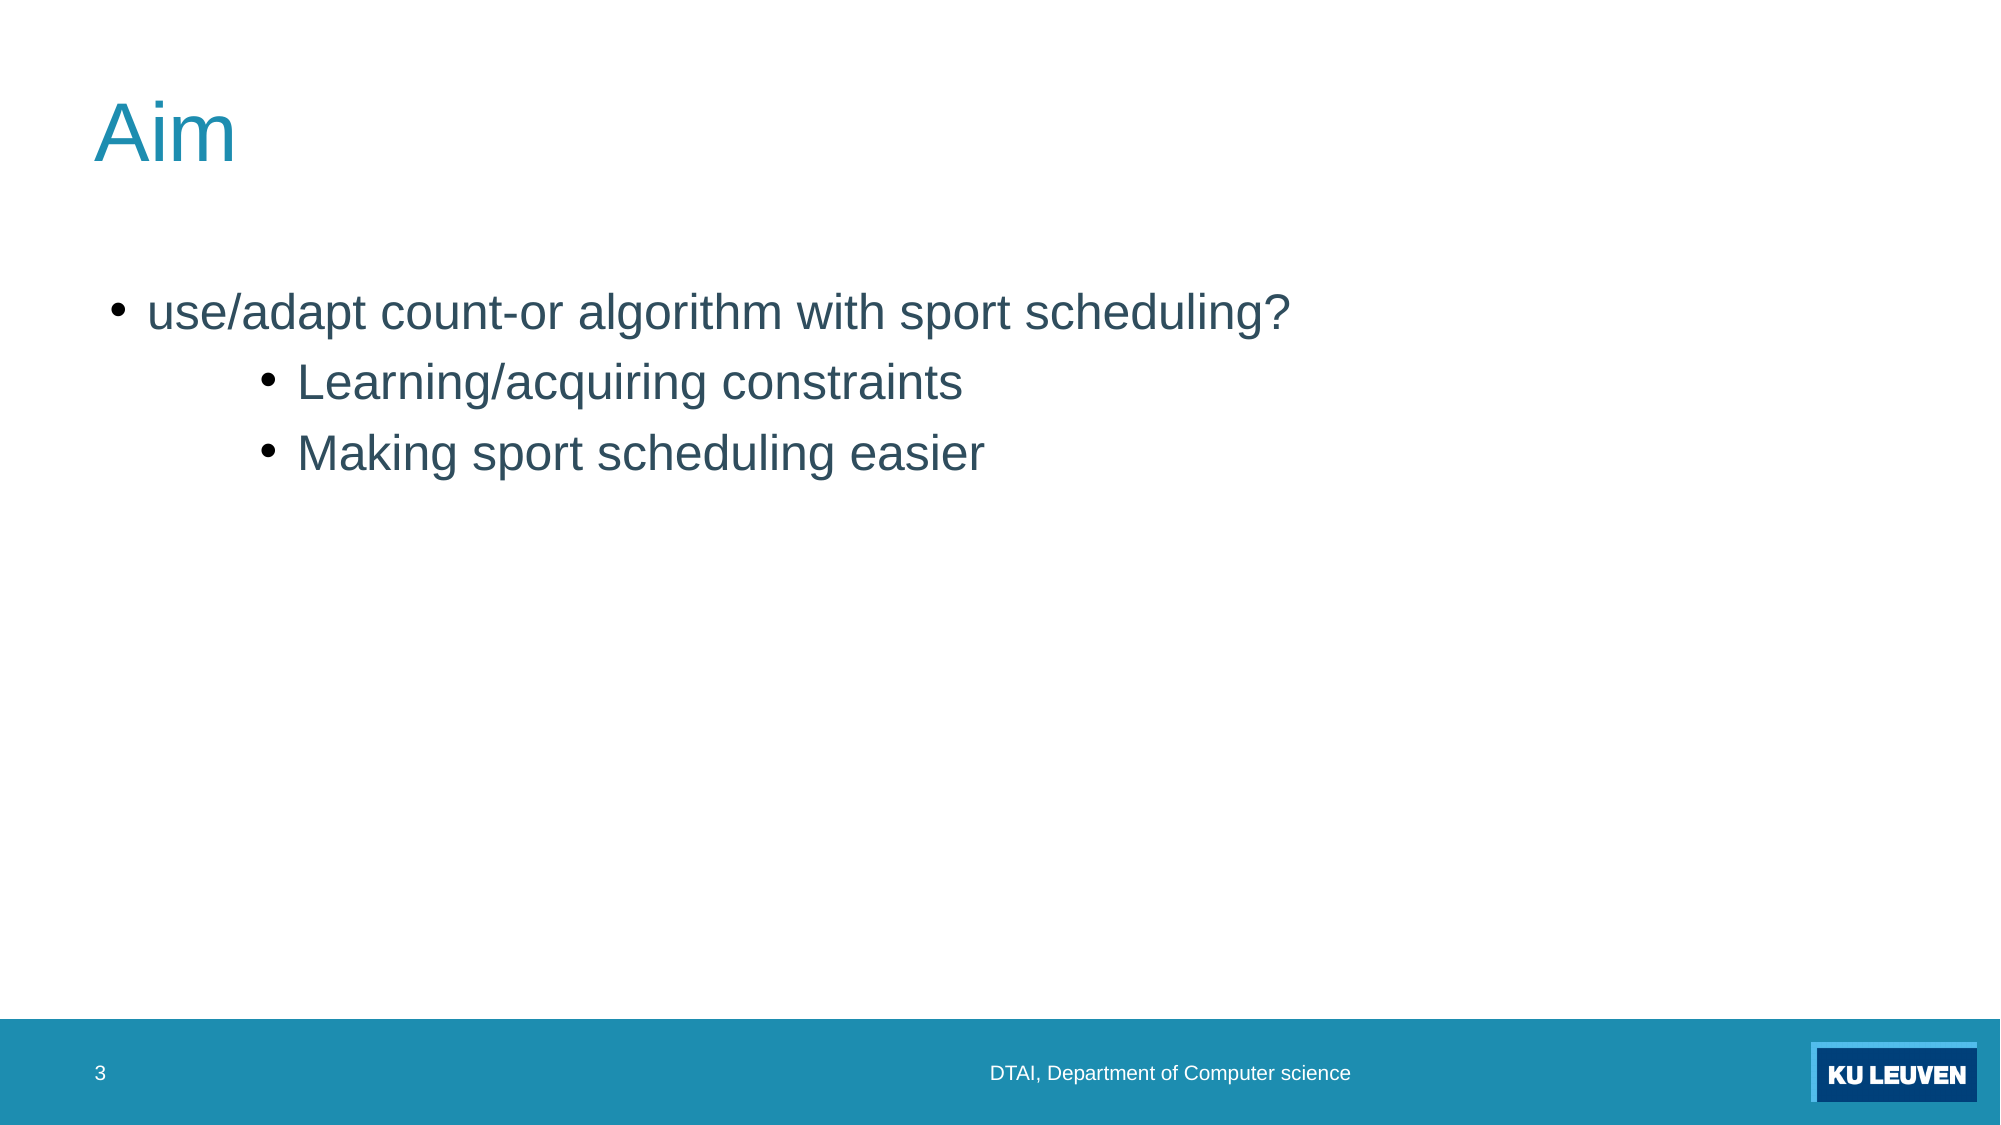

Aim
# use/adapt count-or algorithm with sport scheduling?
Learning/acquiring constraints
Making sport scheduling easier
DTAI, Department of Computer science